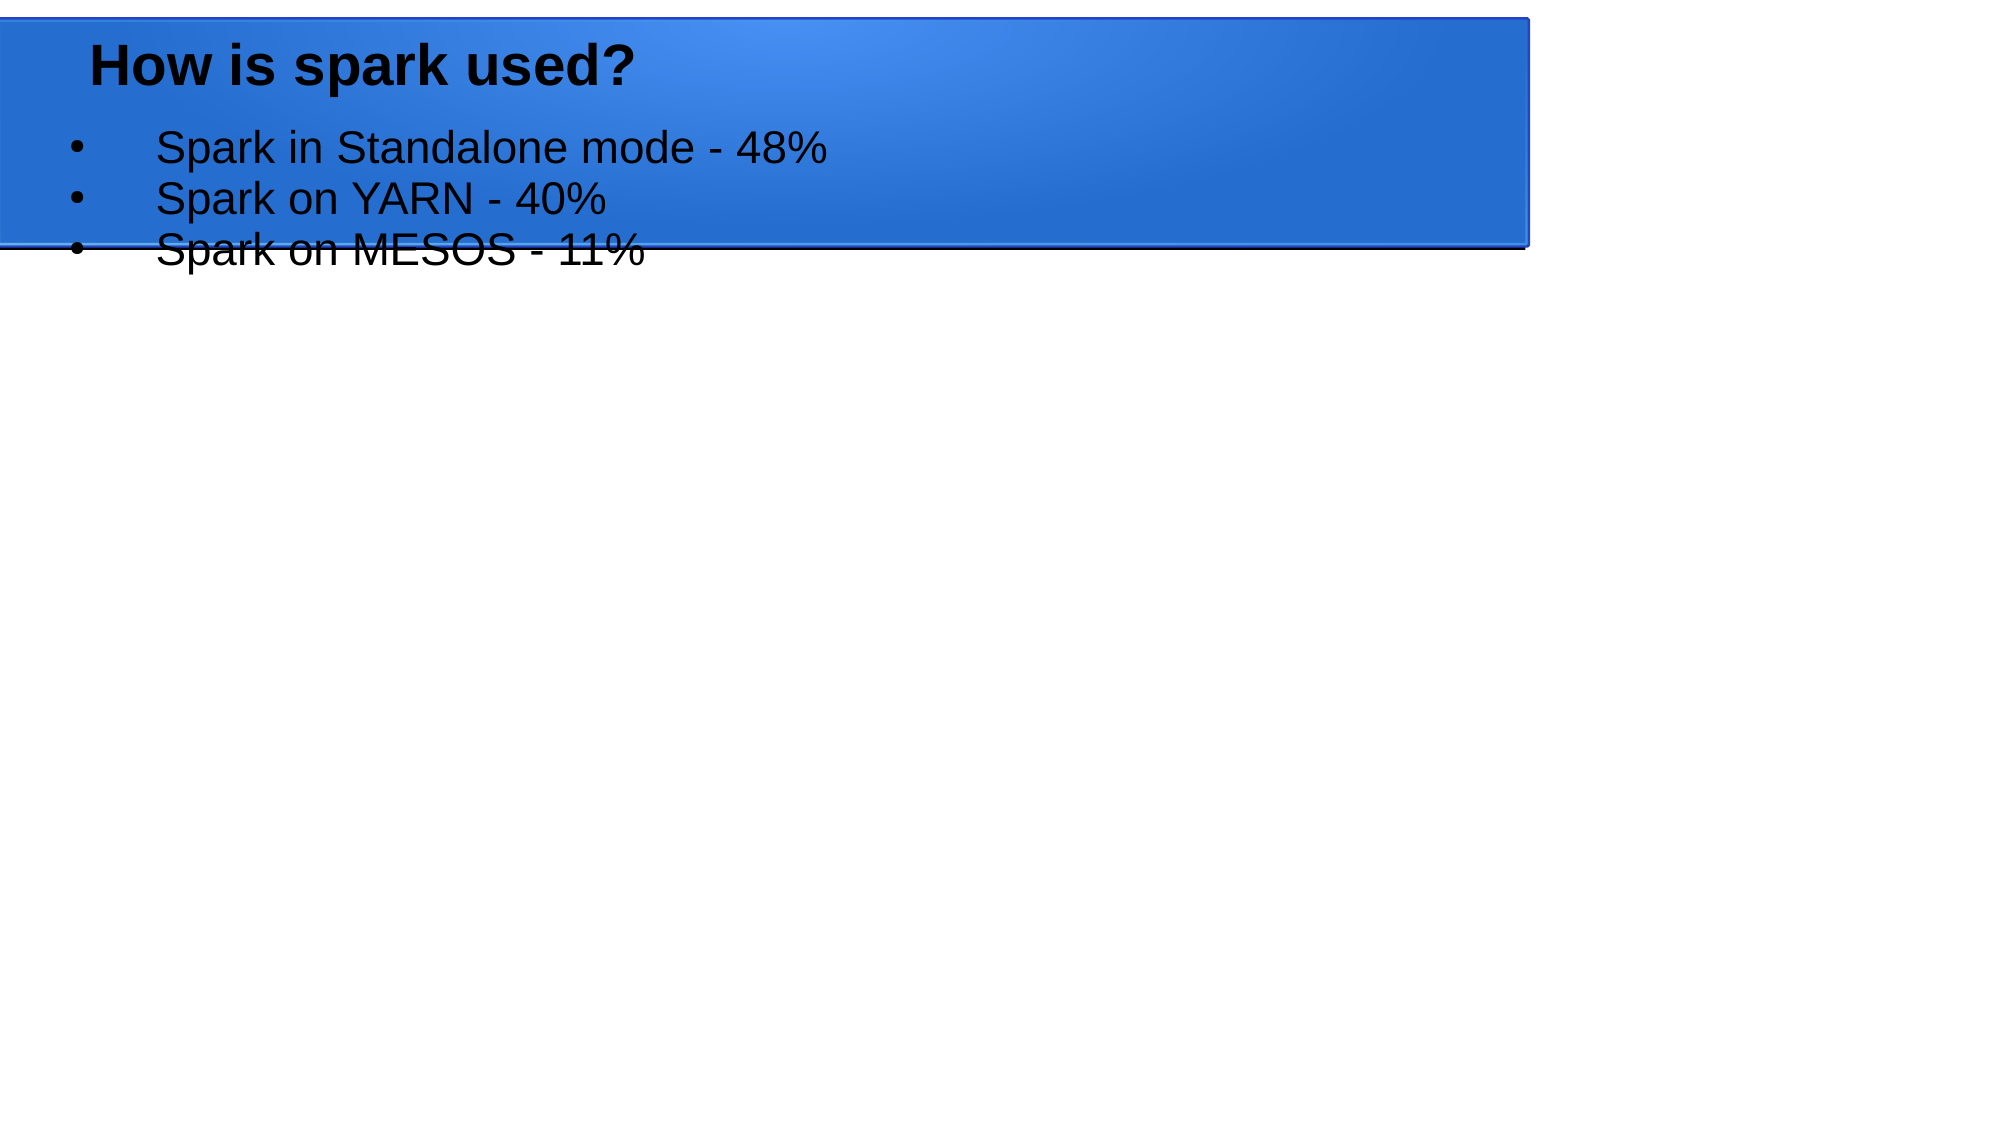

How is spark used?
 Spark in Standalone mode - 48%
 Spark on YARN - 40%
 Spark on MESOS - 11%